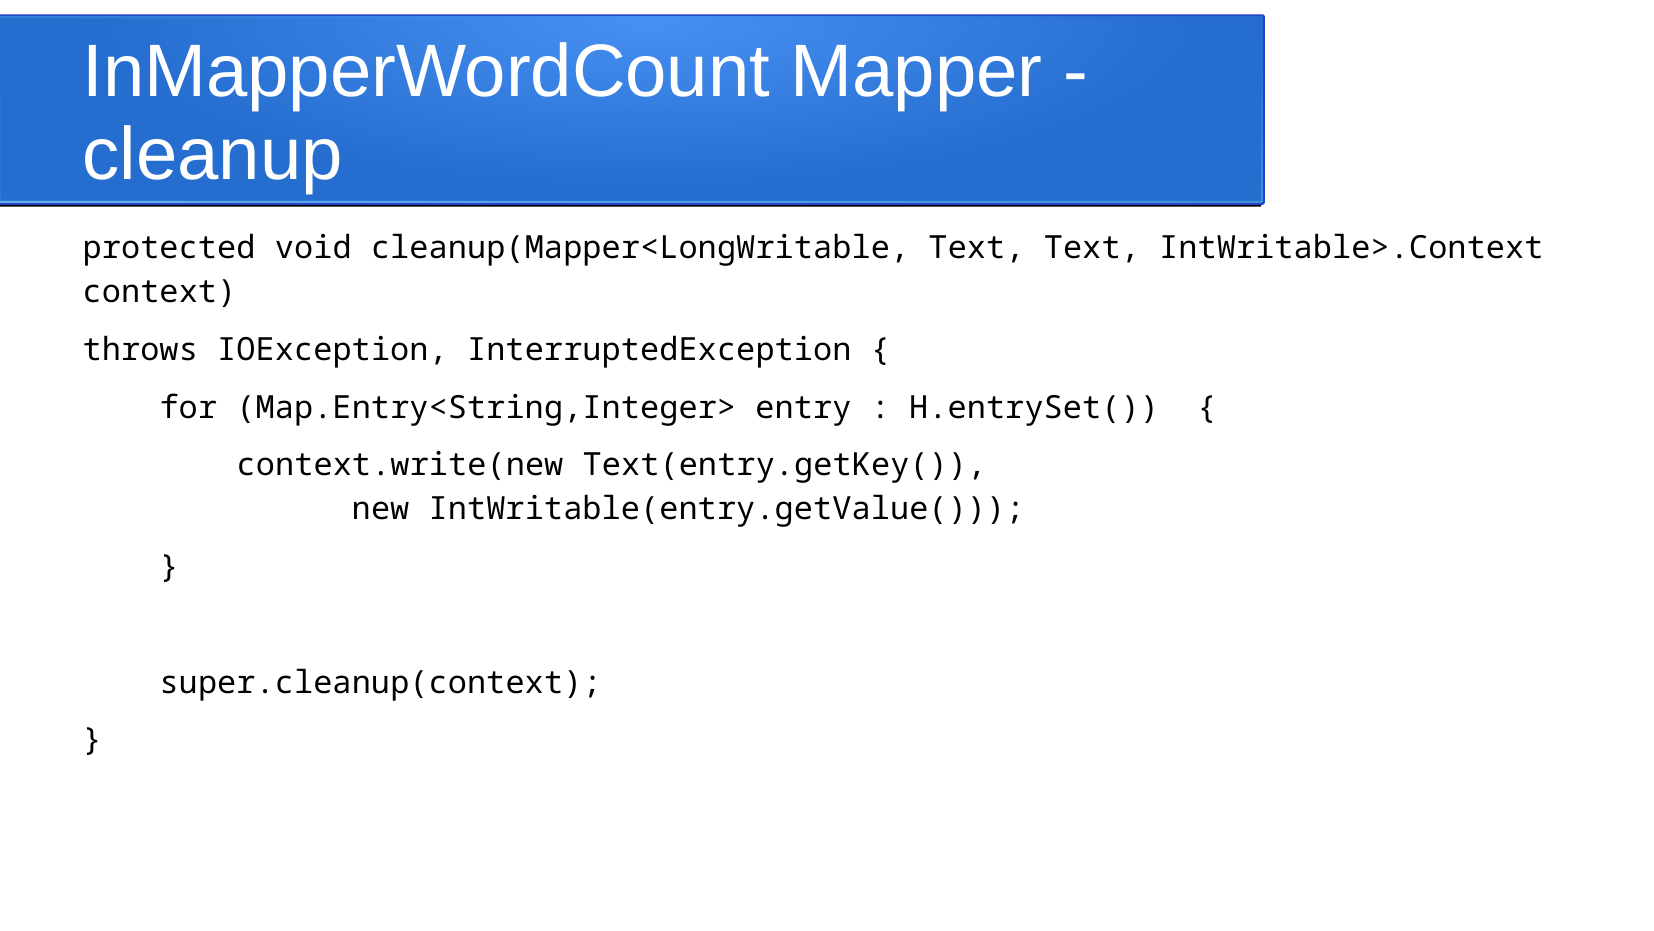

# InMapperWordCount Mapper - cleanup
protected void cleanup(Mapper<LongWritable, Text, Text, IntWritable>.Context context)
throws IOException, InterruptedException {
 for (Map.Entry<String,Integer> entry : H.entrySet()) {
 context.write(new Text(entry.getKey()), new IntWritable(entry.getValue()));
 }
 super.cleanup(context);
}